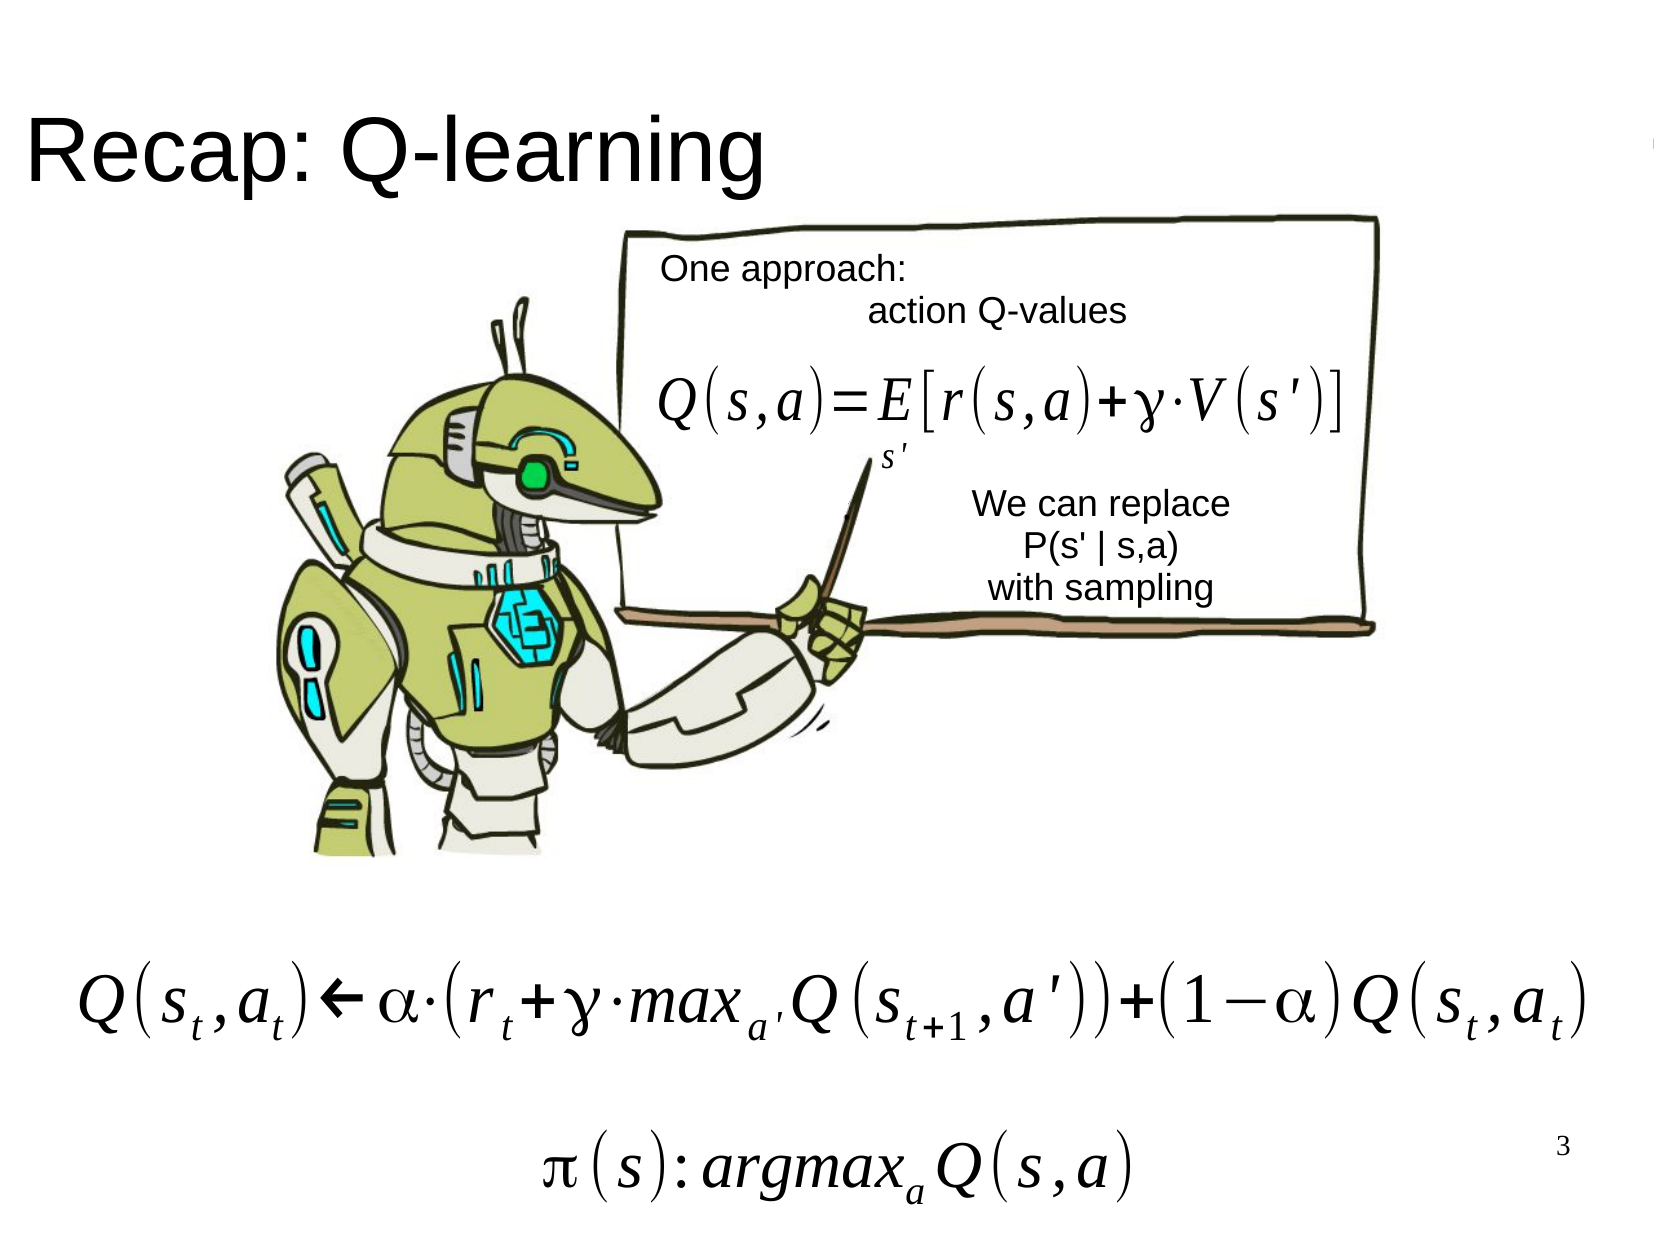

#
Recap: Q-learning
One approach:
action Q-values
We can replace
P(s' | s,a)
with sampling
3